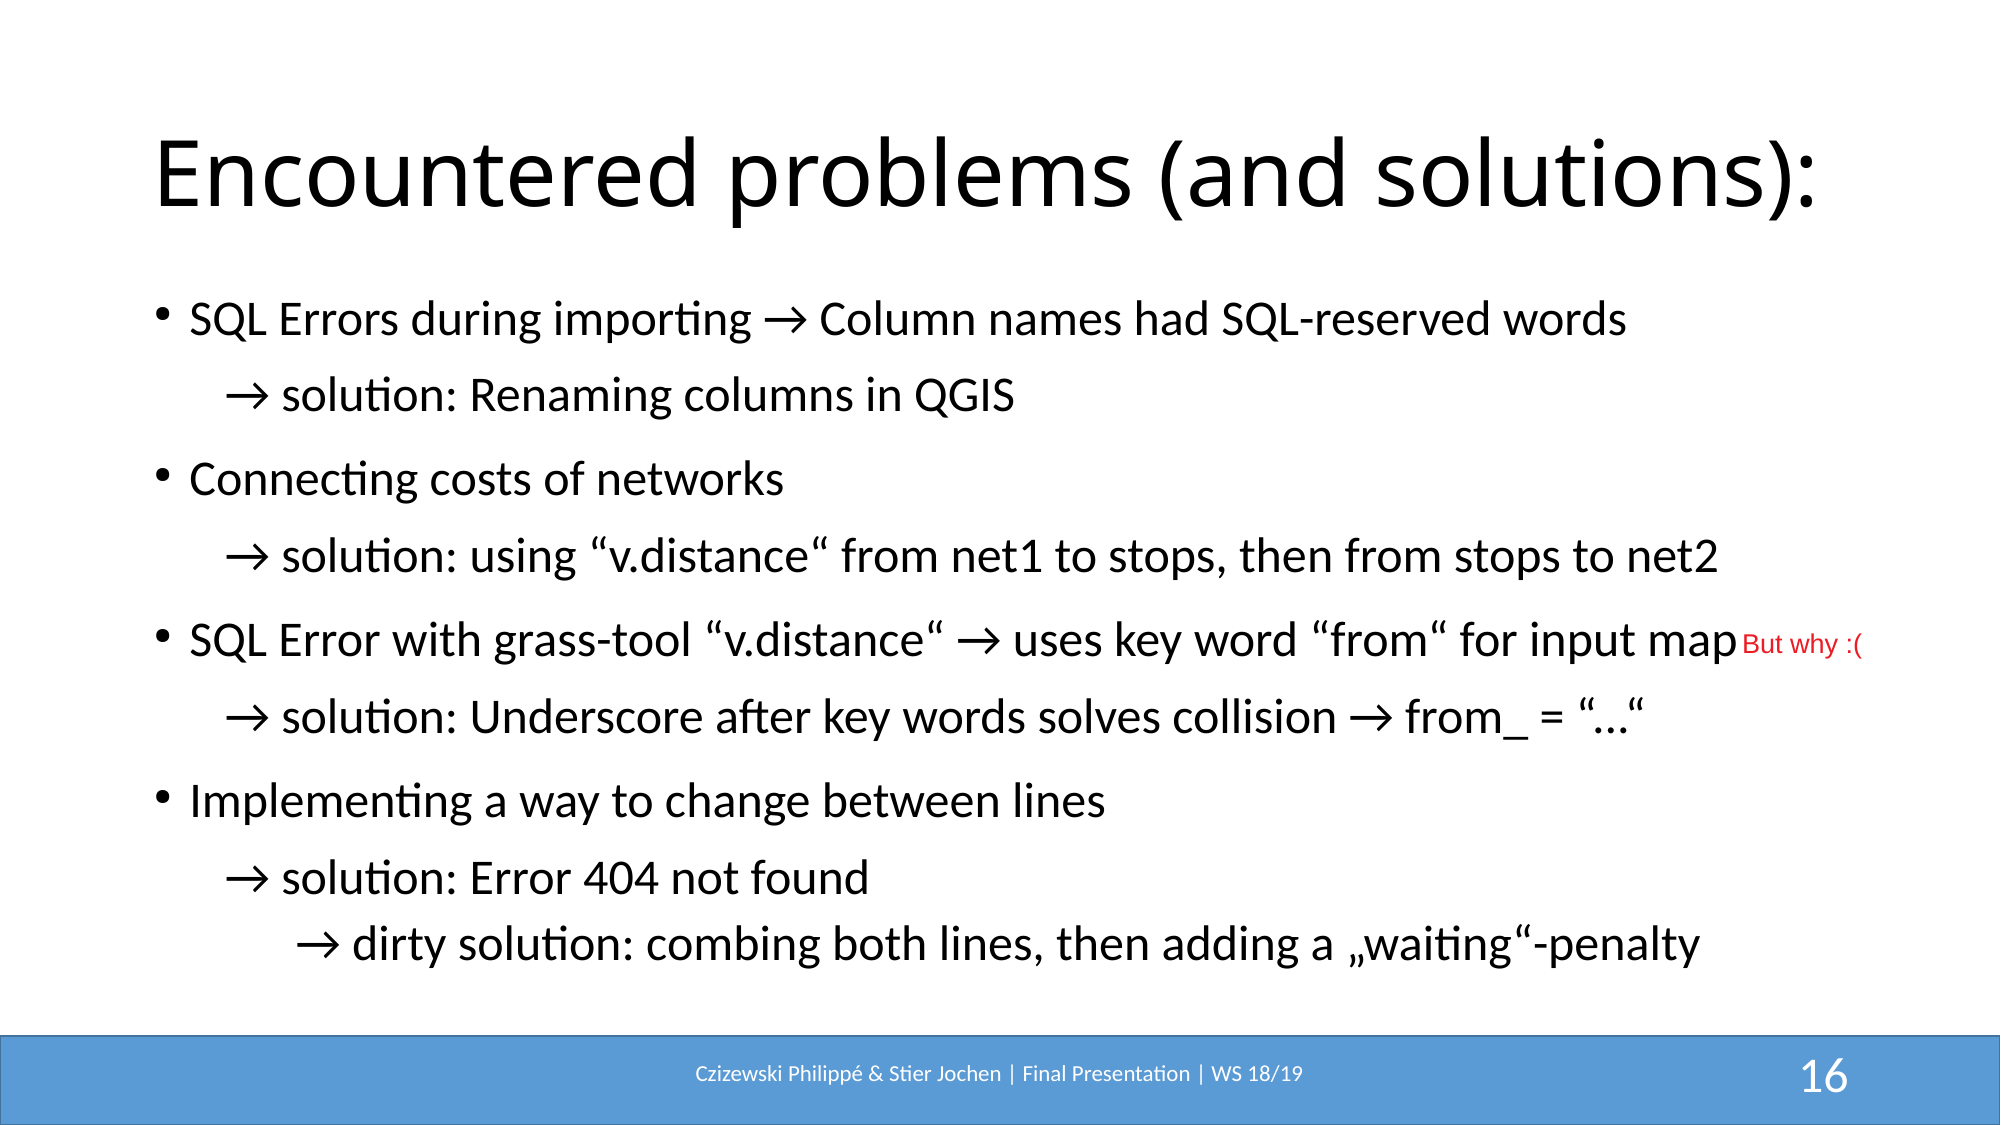

# Encountered problems (and solutions):
SQL Errors during importing → Column names had SQL-reserved words
→ solution: Renaming columns in QGIS
Connecting costs of networks
→ solution: using “v.distance“ from net1 to stops, then from stops to net2
SQL Error with grass-tool “v.distance“ → uses key word “from“ for input map
→ solution: Underscore after key words solves collision → from_ = “...“
Implementing a way to change between lines
→ solution: Error 404 not found
→ dirty solution: combing both lines, then adding a „waiting“-penalty
But why :(
Czizewski Philippé & Stier Jochen | Final Presentation | WS 18/19